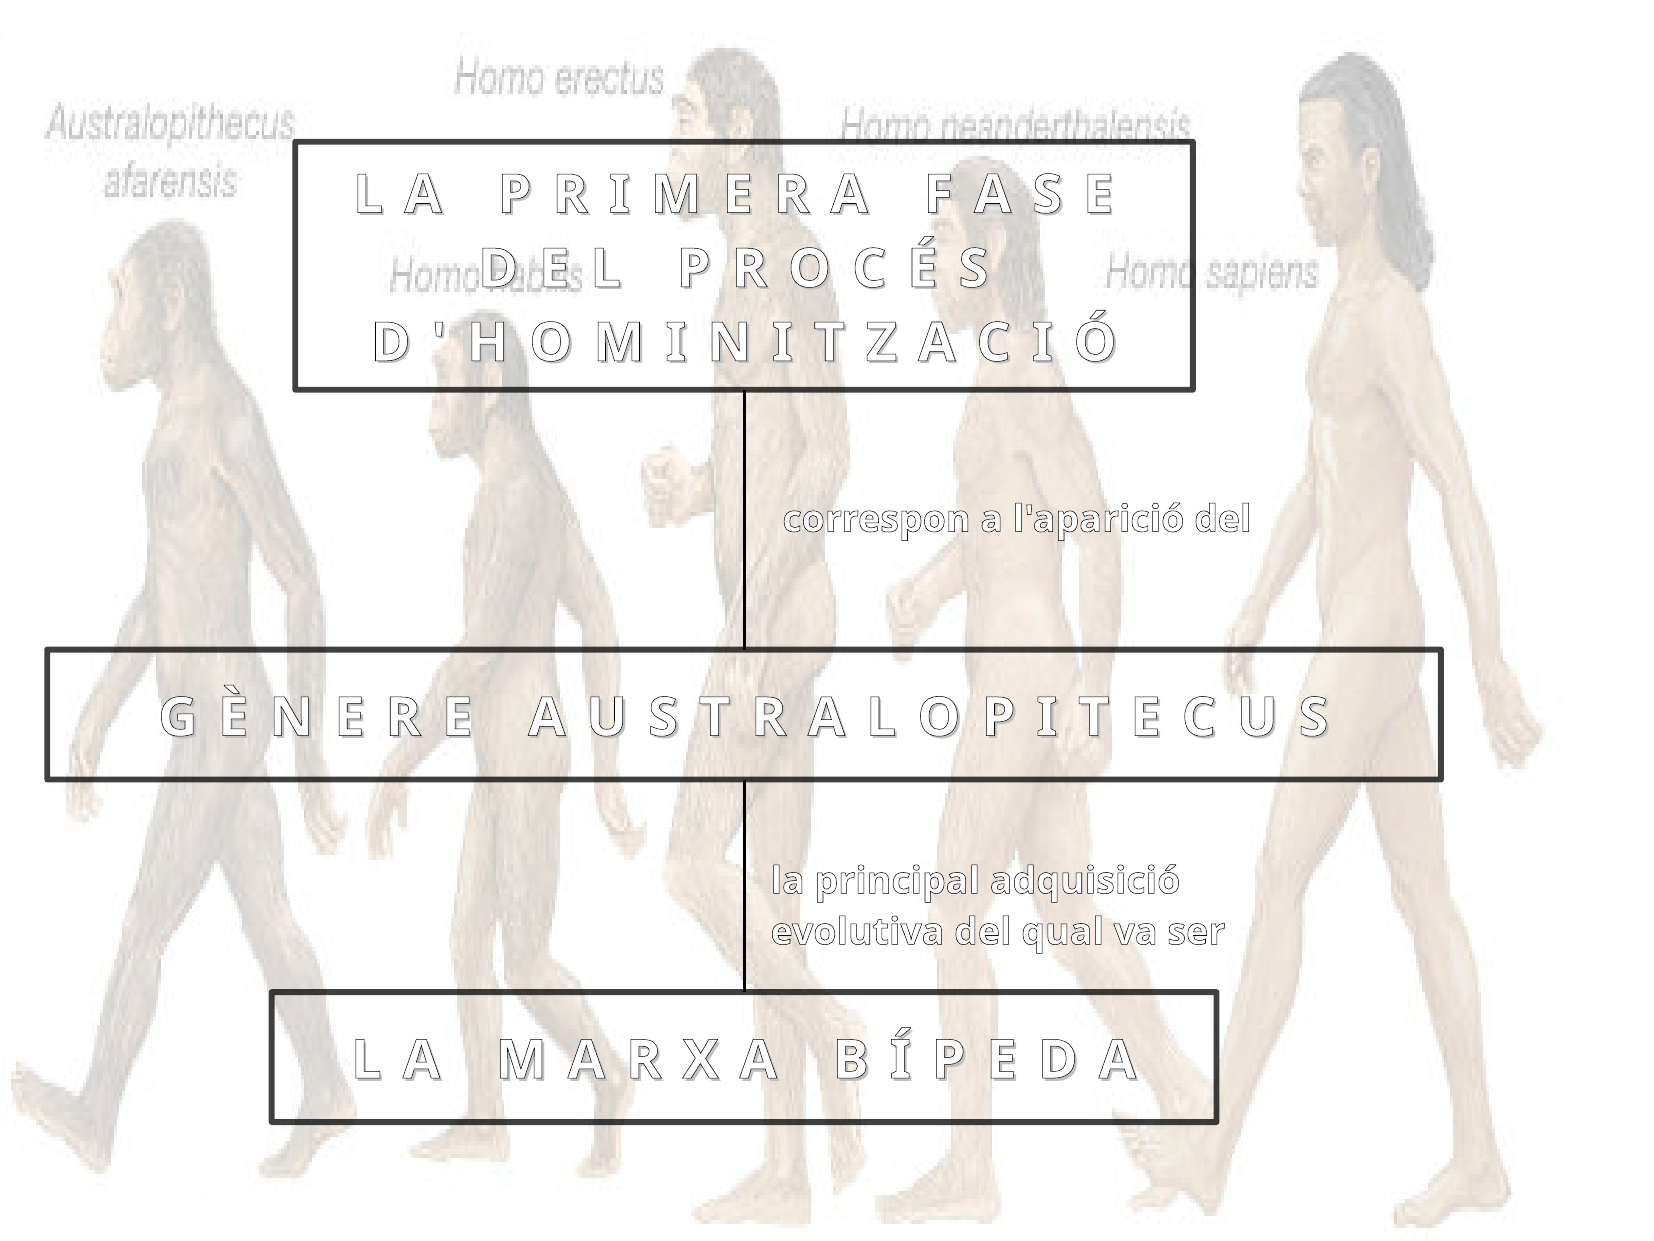

LA PRIMERA FASE DEL PROCÉS D'HOMINITZACIÓ
correspon a l'aparició del
GÈNERE AUSTRALOPITECUS
la principal adquisició evolutiva del qual va ser
LA MARXA BÍPEDA